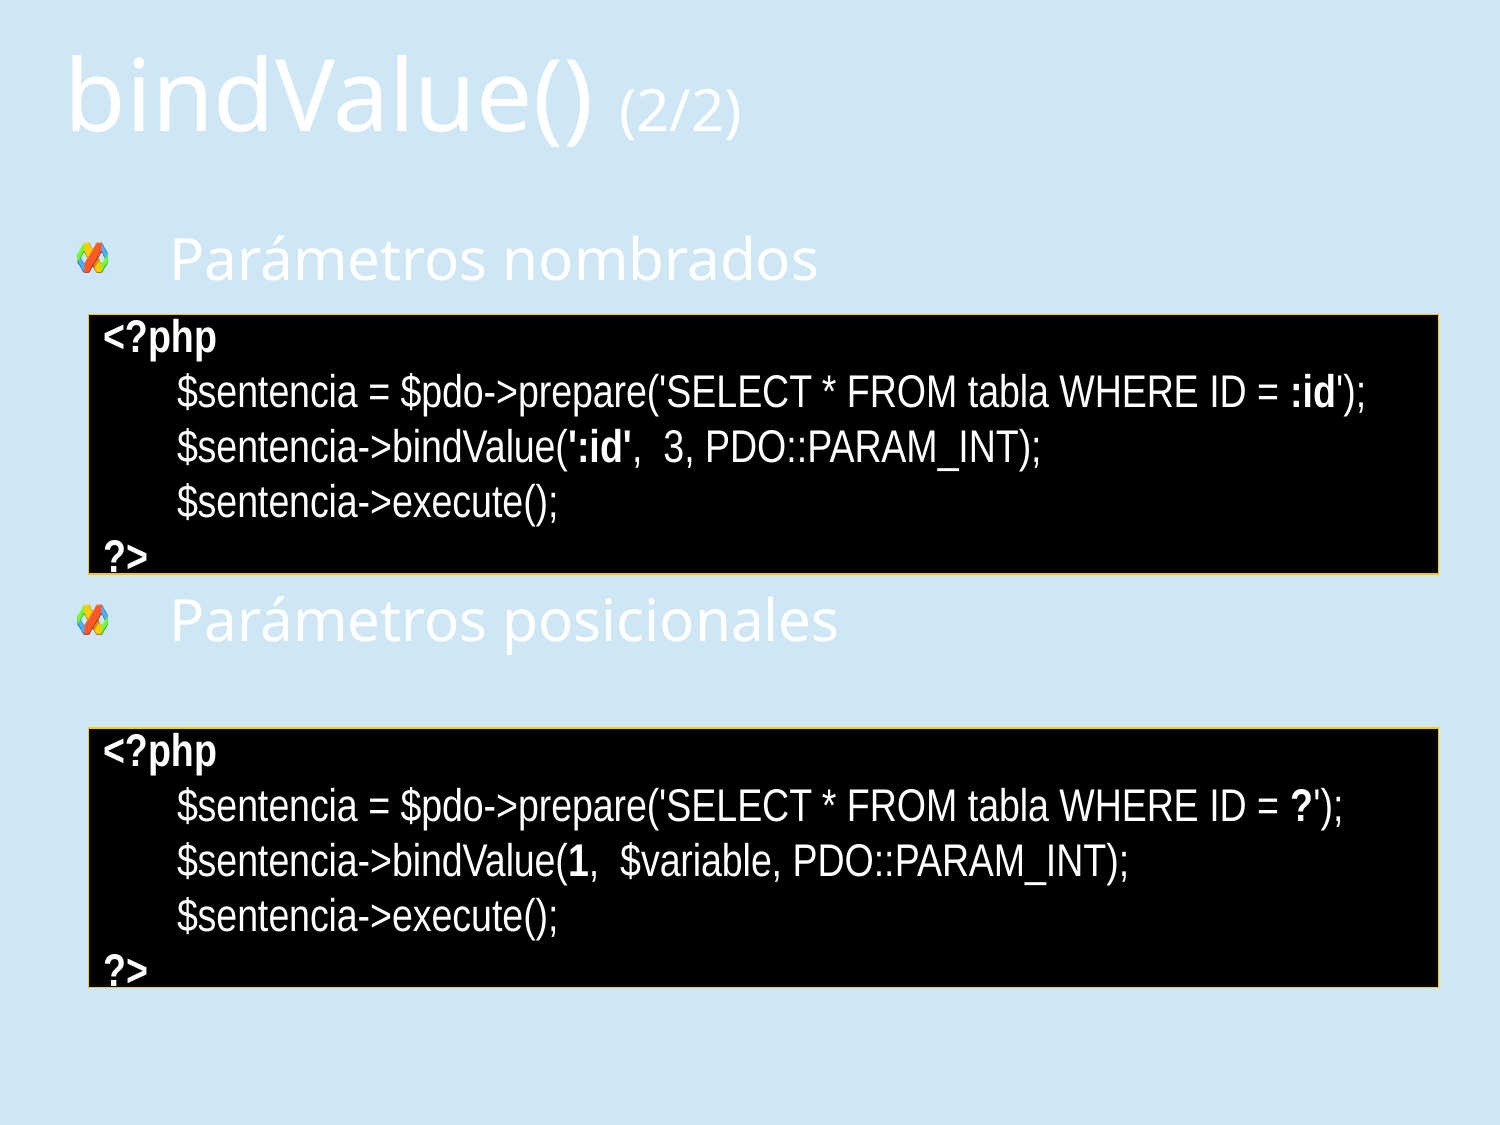

bindValue() (2/2)
Parámetros nombrados
Parámetros posicionales
<?php
	$sentencia = $pdo->prepare('SELECT * FROM tabla WHERE ID = :id');
	$sentencia->bindValue(':id', 3, PDO::PARAM_INT);
	$sentencia->execute();
?>
<?php
	$sentencia = $pdo->prepare('SELECT * FROM tabla WHERE ID = ?');
	$sentencia->bindValue(1, $variable, PDO::PARAM_INT);
	$sentencia->execute();
?>